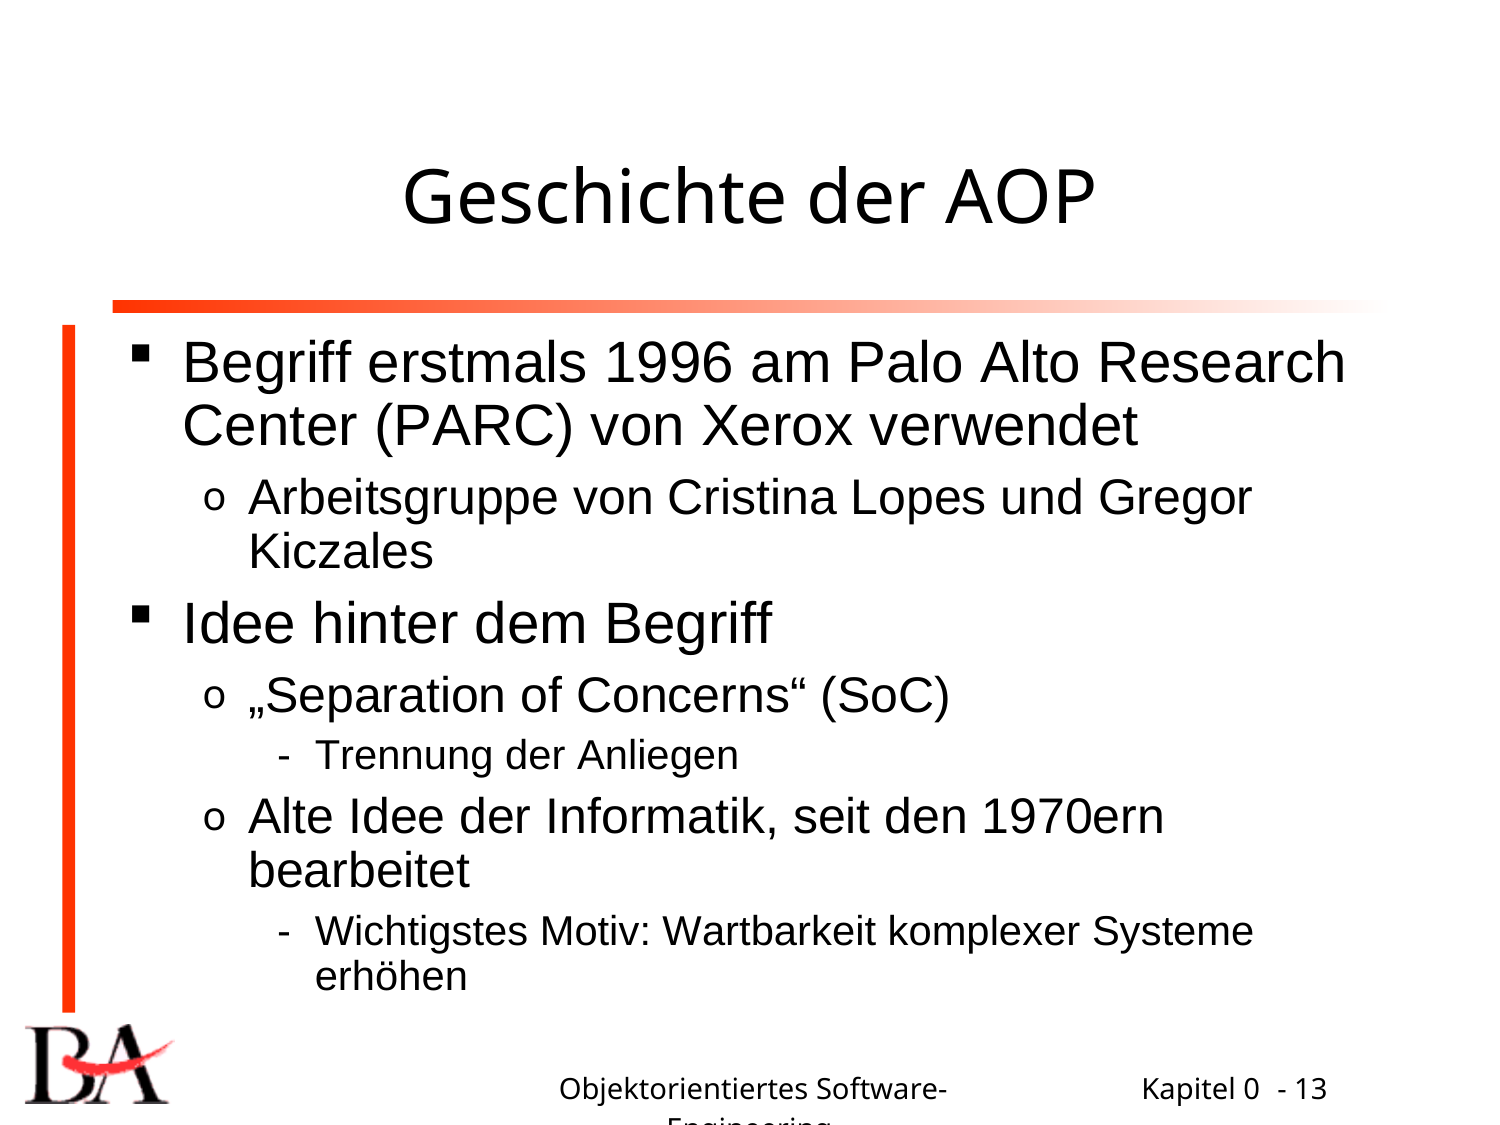

# Geschichte der AOP
Begriff erstmals 1996 am Palo Alto Research Center (PARC) von Xerox verwendet
Arbeitsgruppe von Cristina Lopes und Gregor Kiczales
Idee hinter dem Begriff
„Separation of Concerns“ (SoC)
Trennung der Anliegen
Alte Idee der Informatik, seit den 1970ern bearbeitet
Wichtigstes Motiv: Wartbarkeit komplexer Systeme erhöhen
13